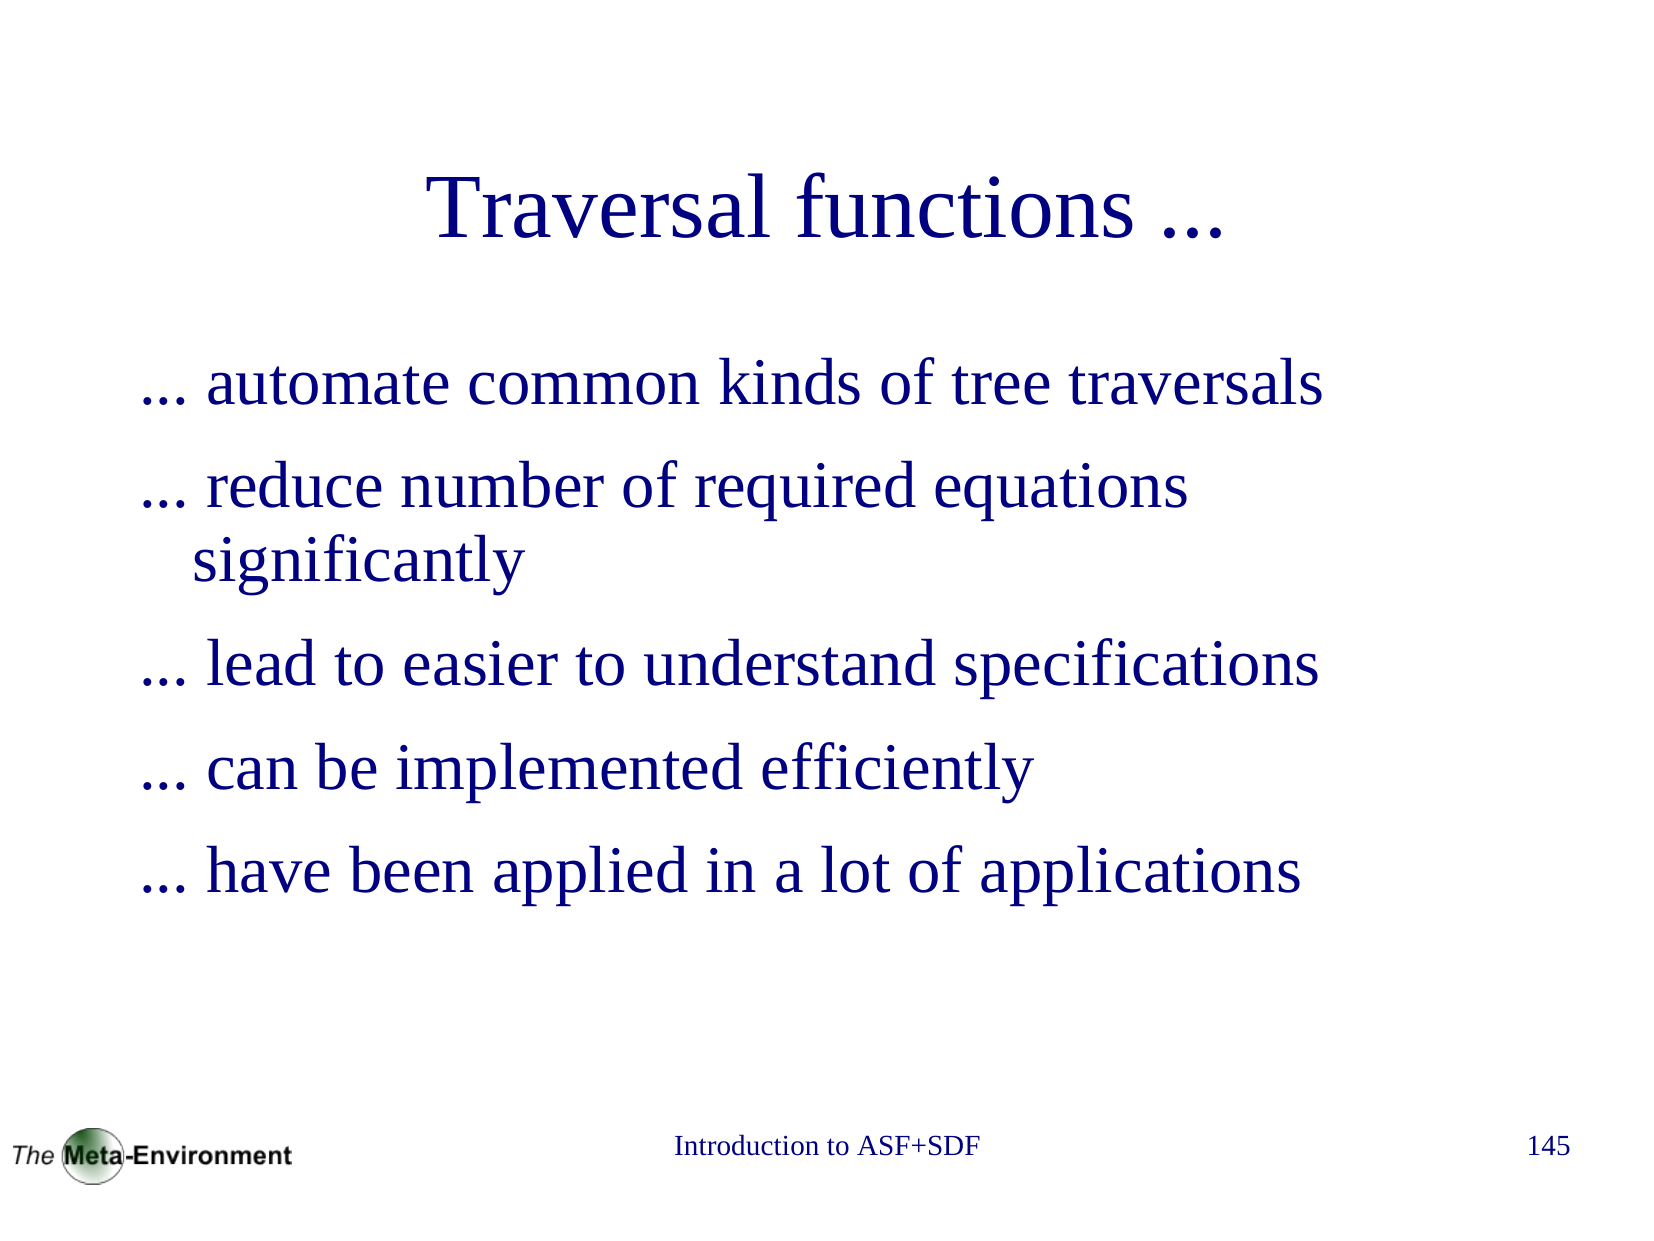

# Traversal functions ...
... automate common kinds of tree traversals
... reduce number of required equations significantly
... lead to easier to understand specifications
... can be implemented efficiently
... have been applied in a lot of applications
145